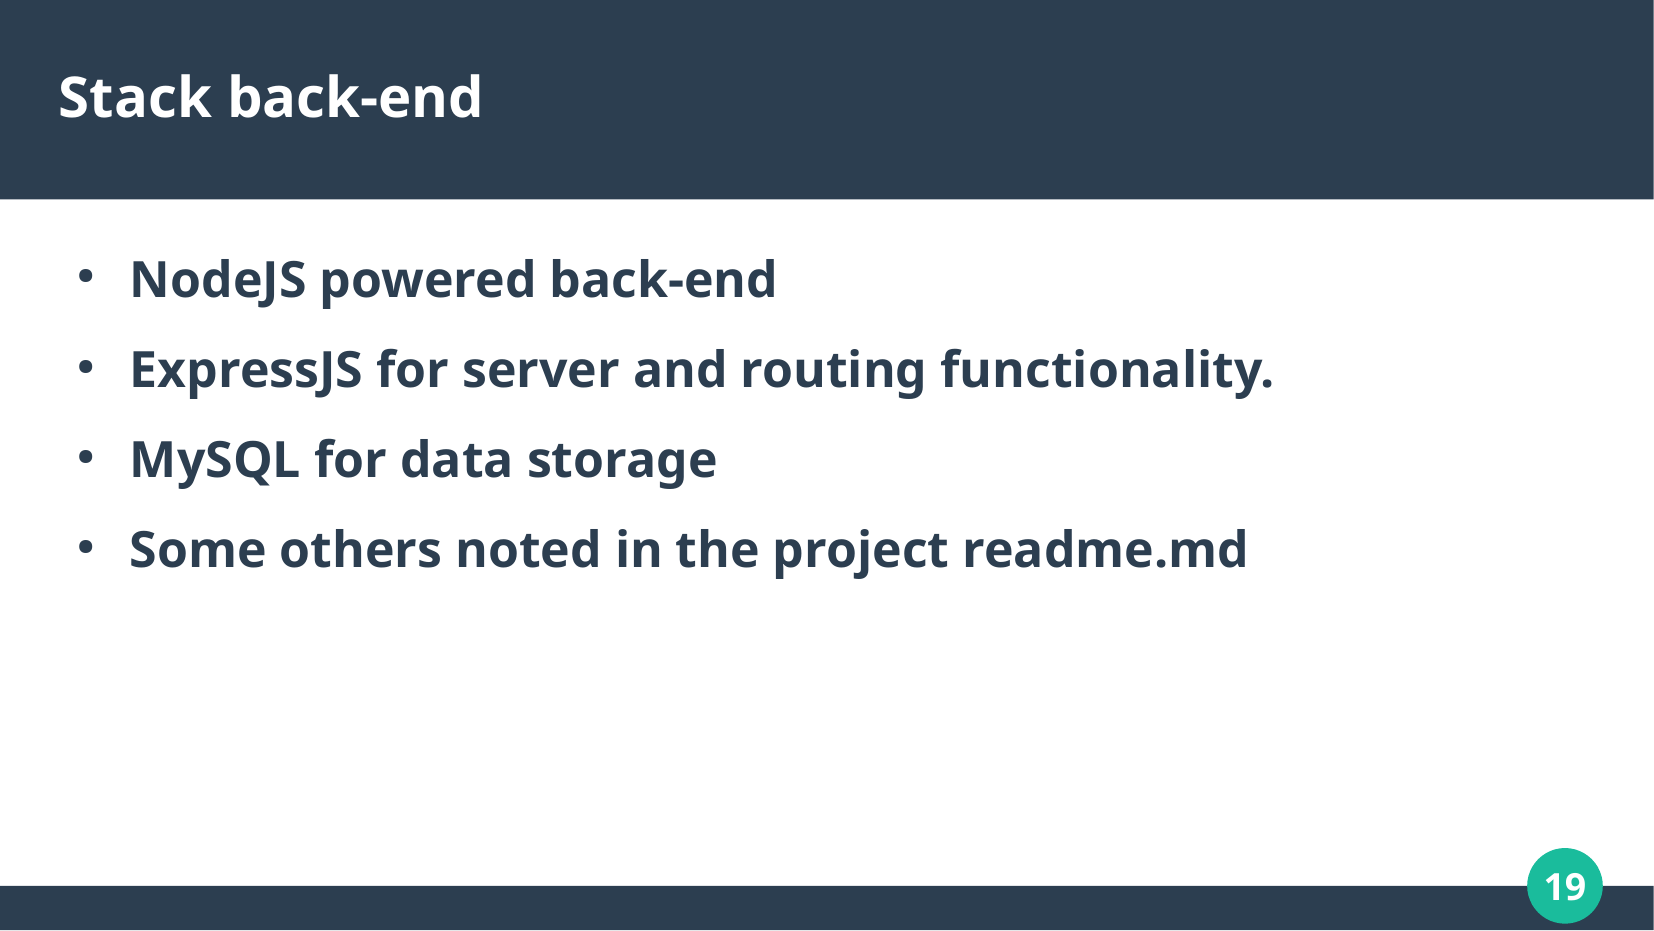

# Stack back-end
NodeJS powered back-end
ExpressJS for server and routing functionality.
MySQL for data storage
Some others noted in the project readme.md